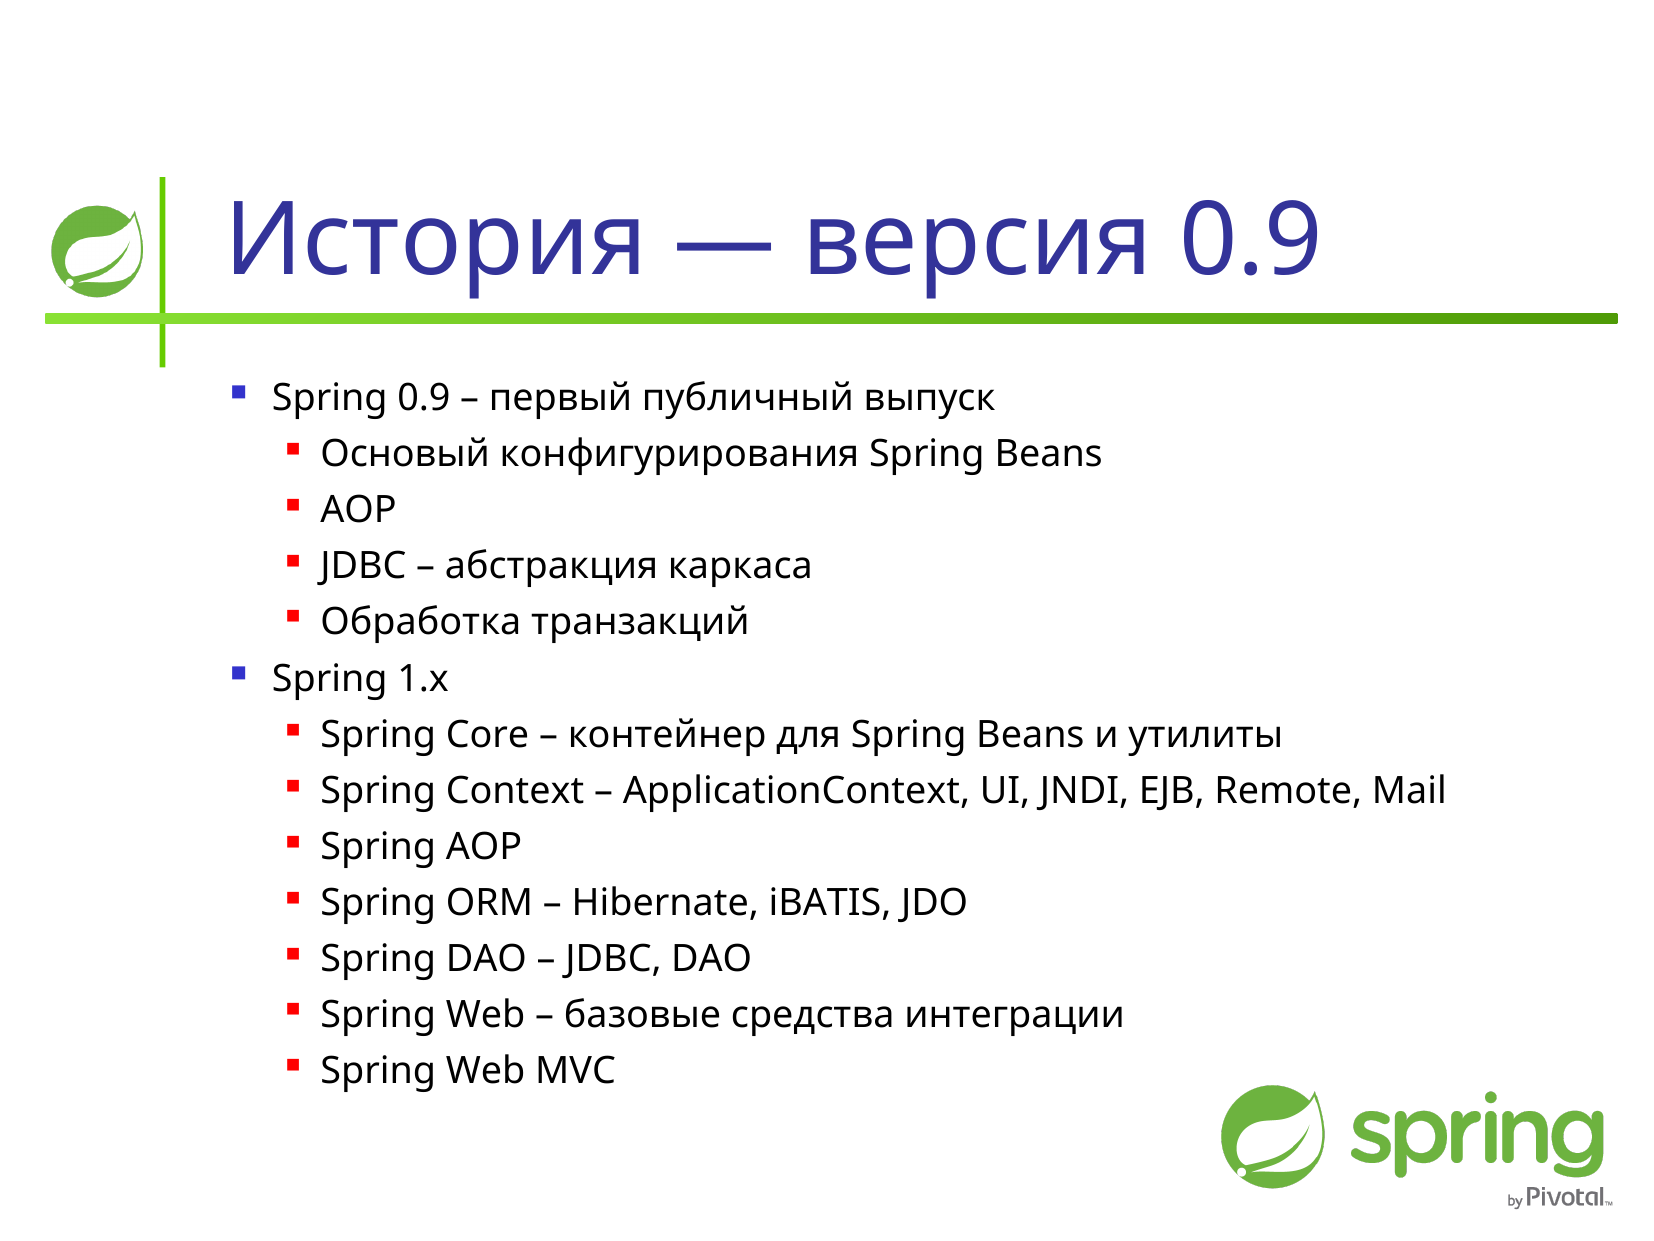

# История — версия 0.9
Spring 0.9 – первый публичный выпуск
Основый конфигурирования Spring Beans
AOP
JDBC – абстракция каркаса
Обработка транзакций
Spring 1.x
Spring Core – контейнер для Spring Beans и утилиты
Spring Context – ApplicationContext, UI, JNDI, EJB, Remote, Mail
Spring AOP
Spring ORM – Hibernate, iBATIS, JDO
Spring DAO – JDBC, DAO
Spring Web – базовые средства интеграции
Spring Web MVC